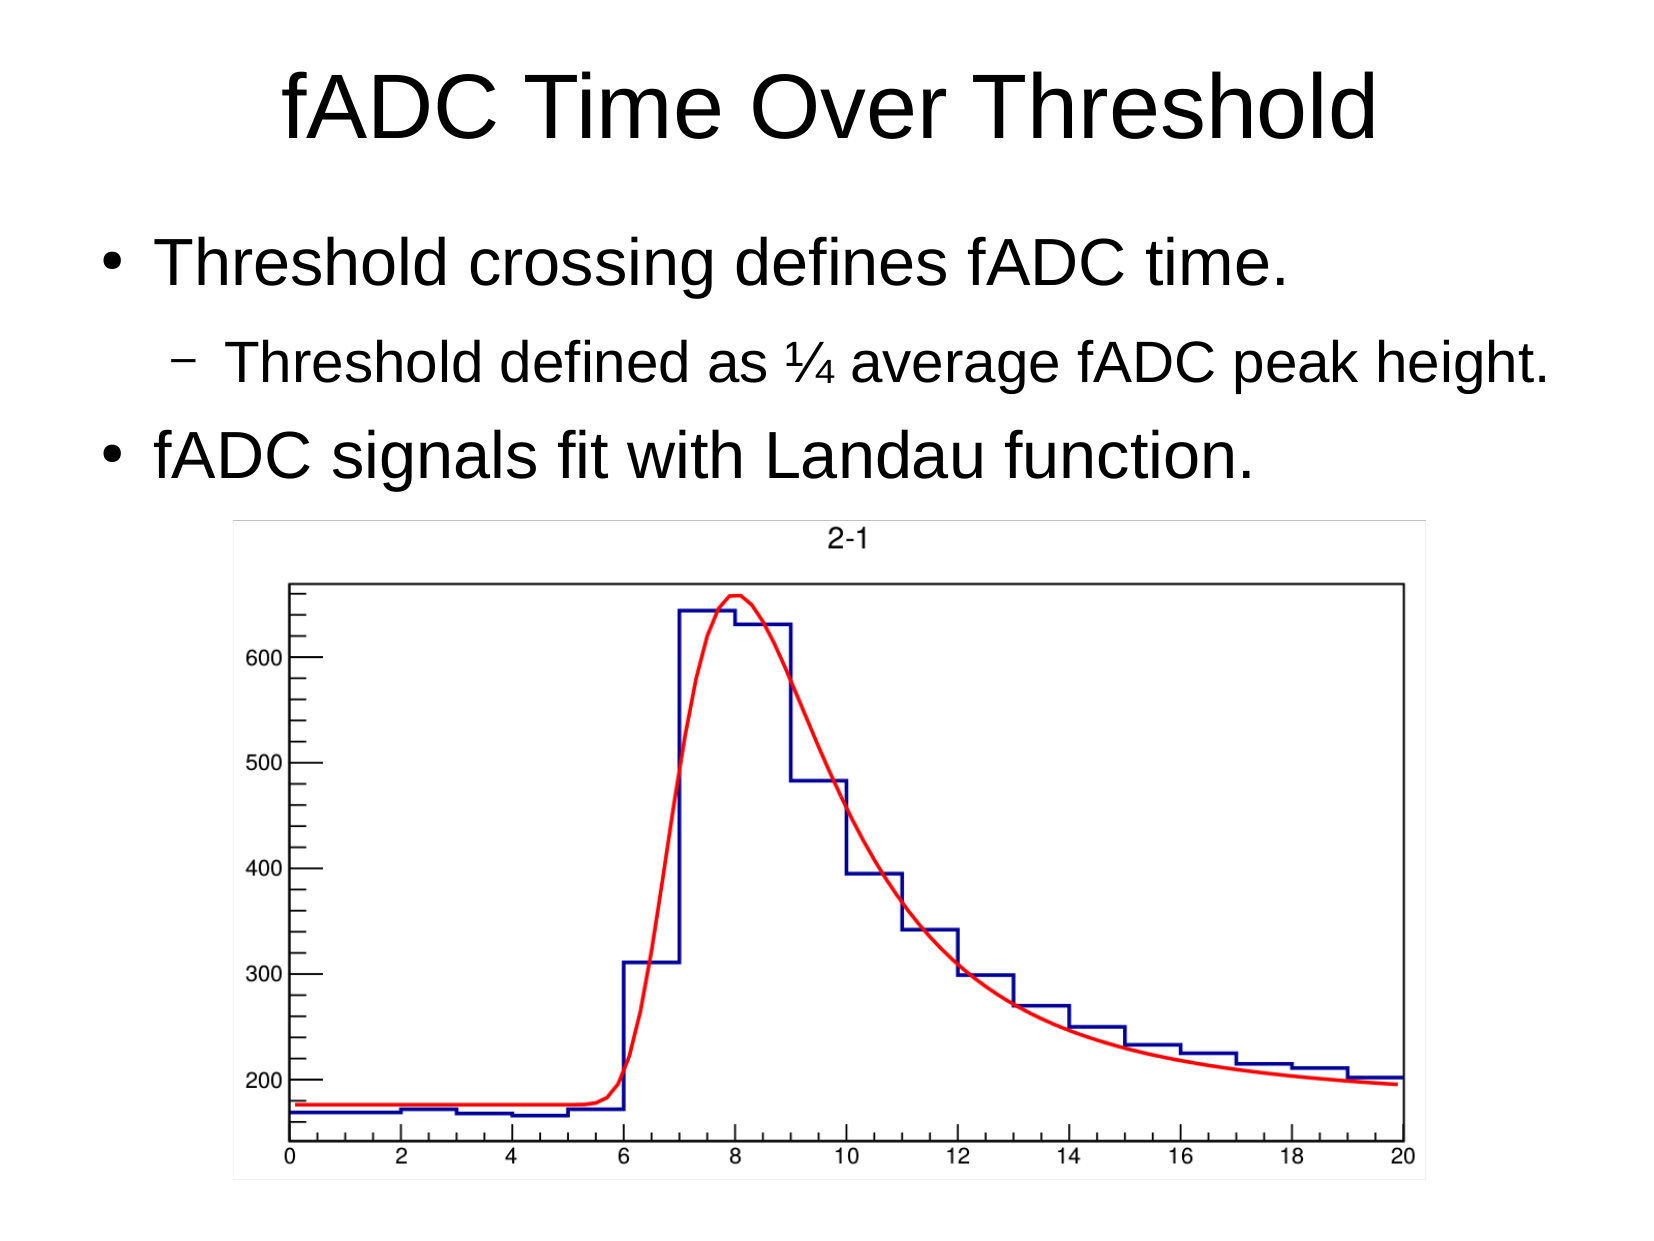

# fADC Time Over Threshold
Threshold crossing defines fADC time.
Threshold defined as ¼ average fADC peak height.
fADC signals fit with Landau function.